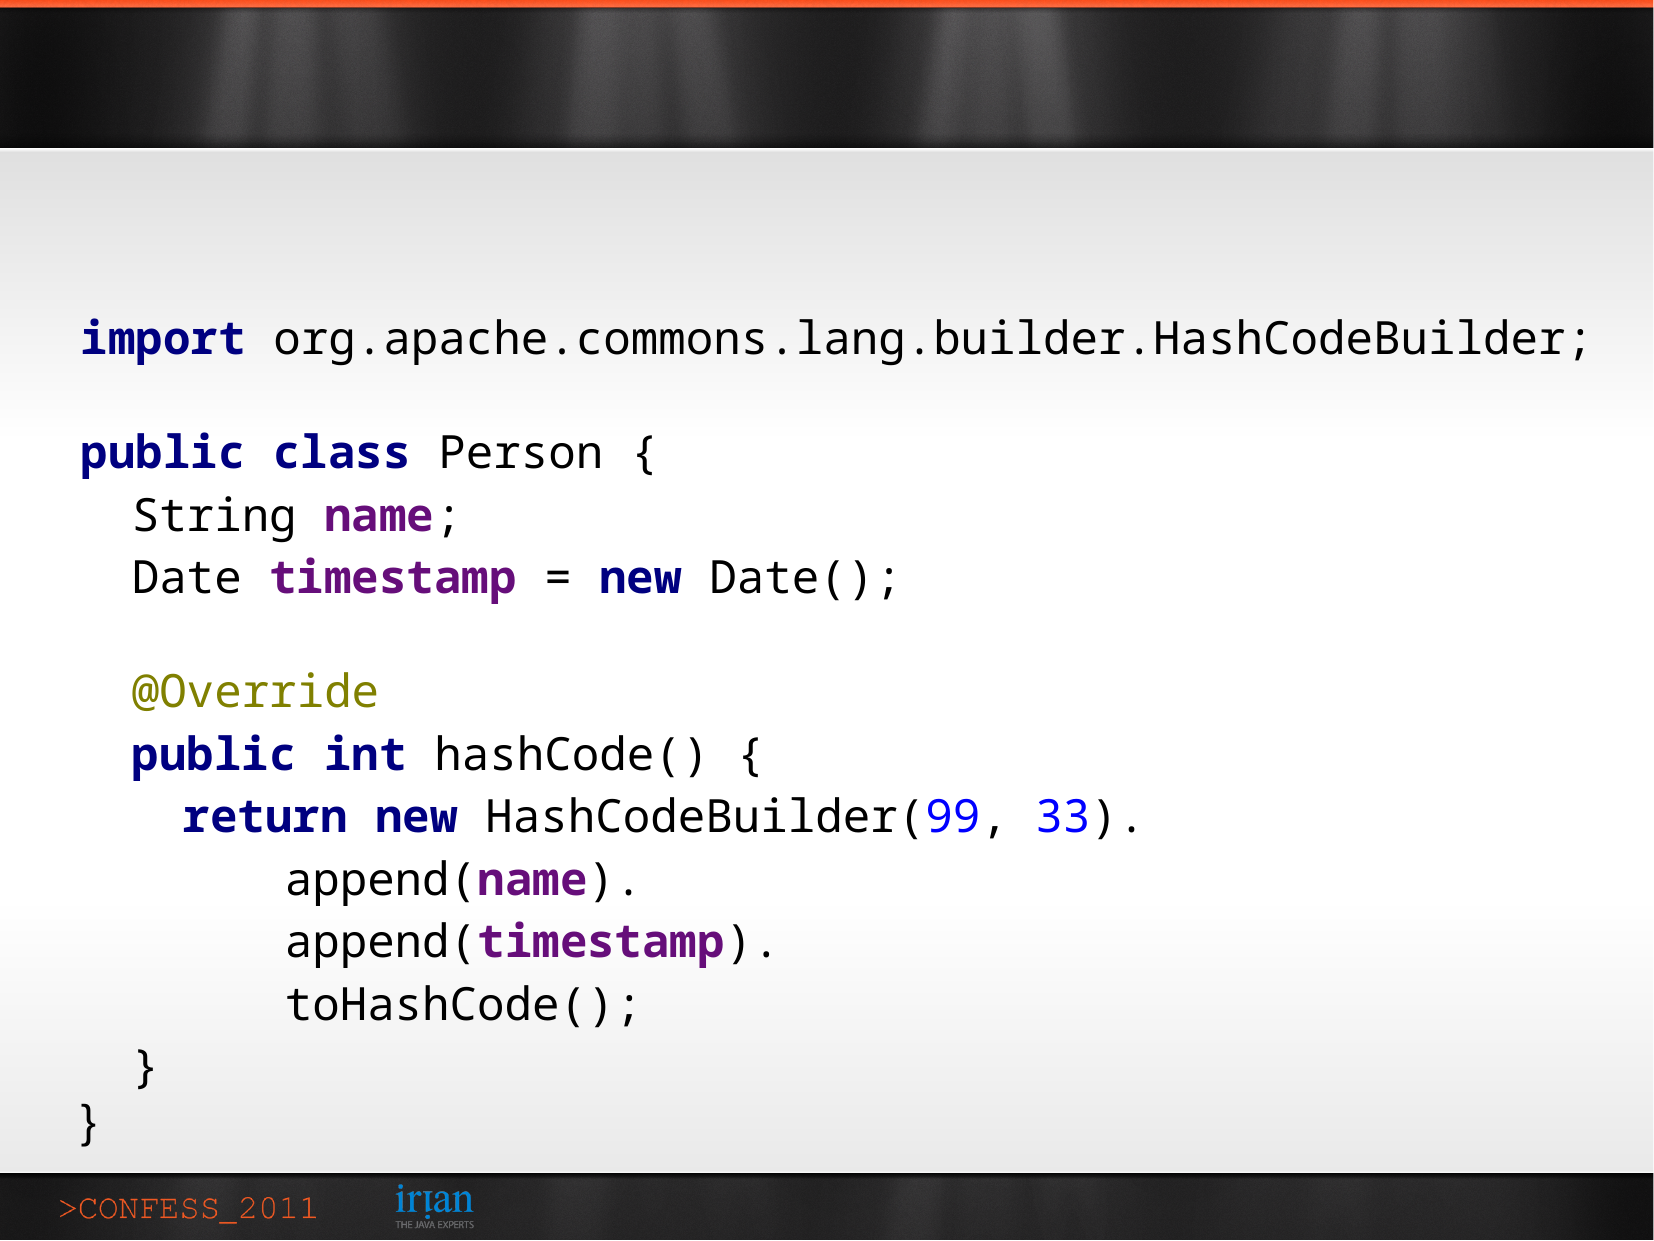

#
import org.apache.commons.lang.builder.HashCodeBuilder;
public class Person {
 String name;
 Date timestamp = new Date();
 @Override
 public int hashCode() {
 return new HashCodeBuilder(99, 33).
 append(name).
 append(timestamp).
 toHashCode();
 }
}